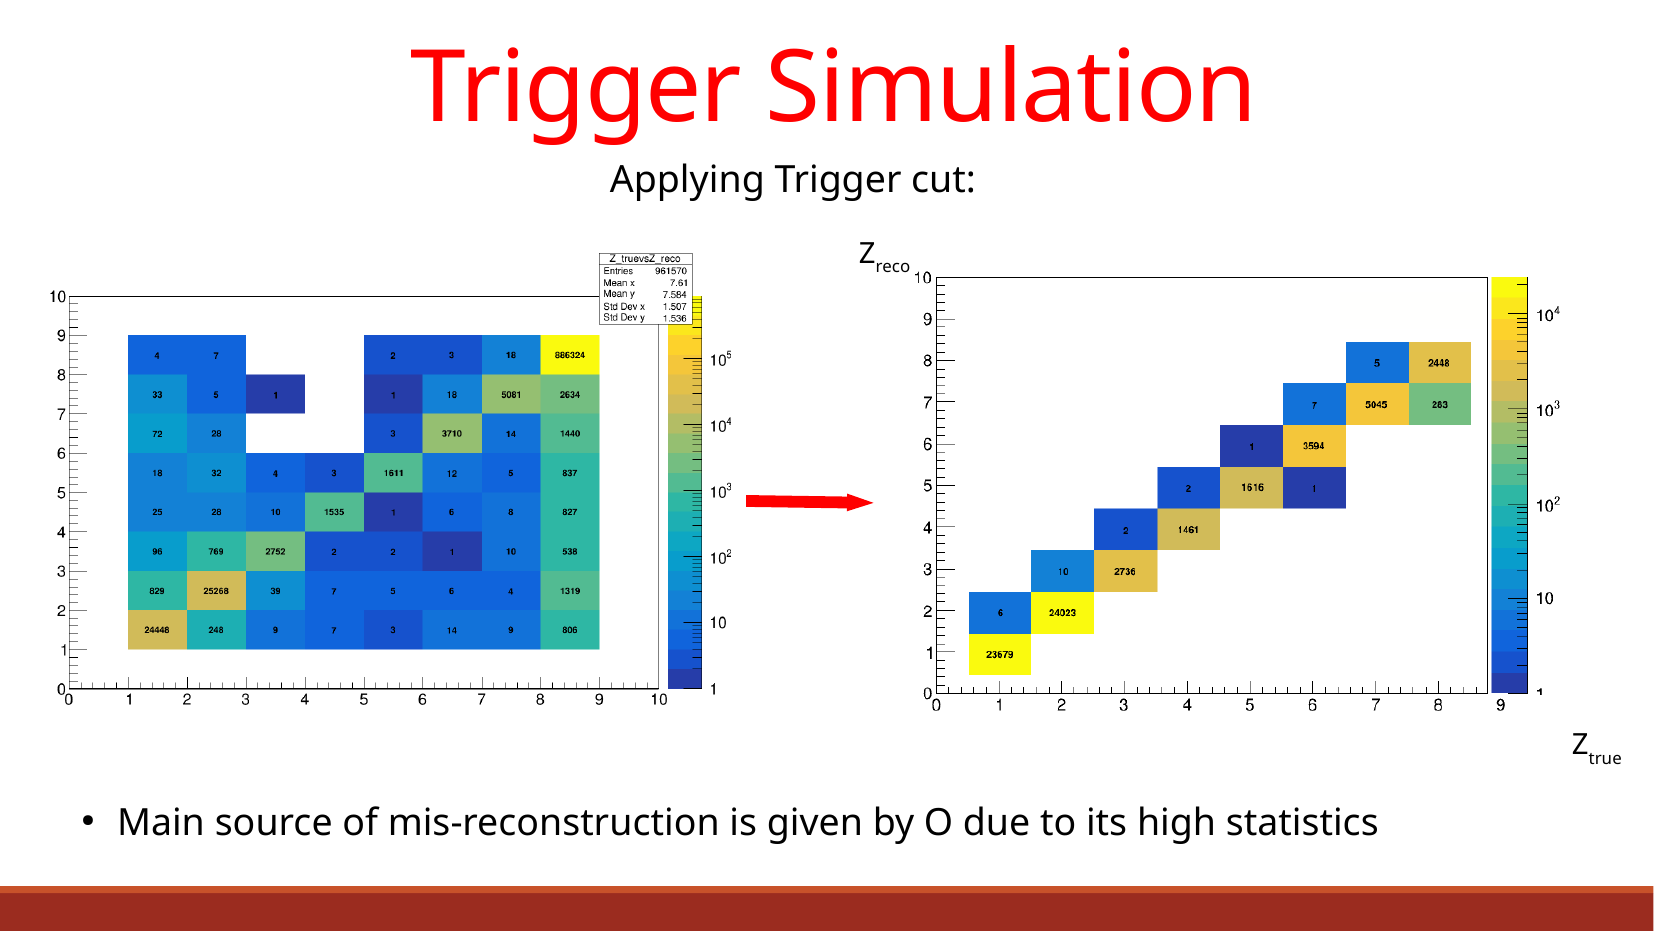

Trigger Simulation
Applying Trigger cut:
Zreco
Ztrue
Main source of mis-reconstruction is given by O due to its high statistics